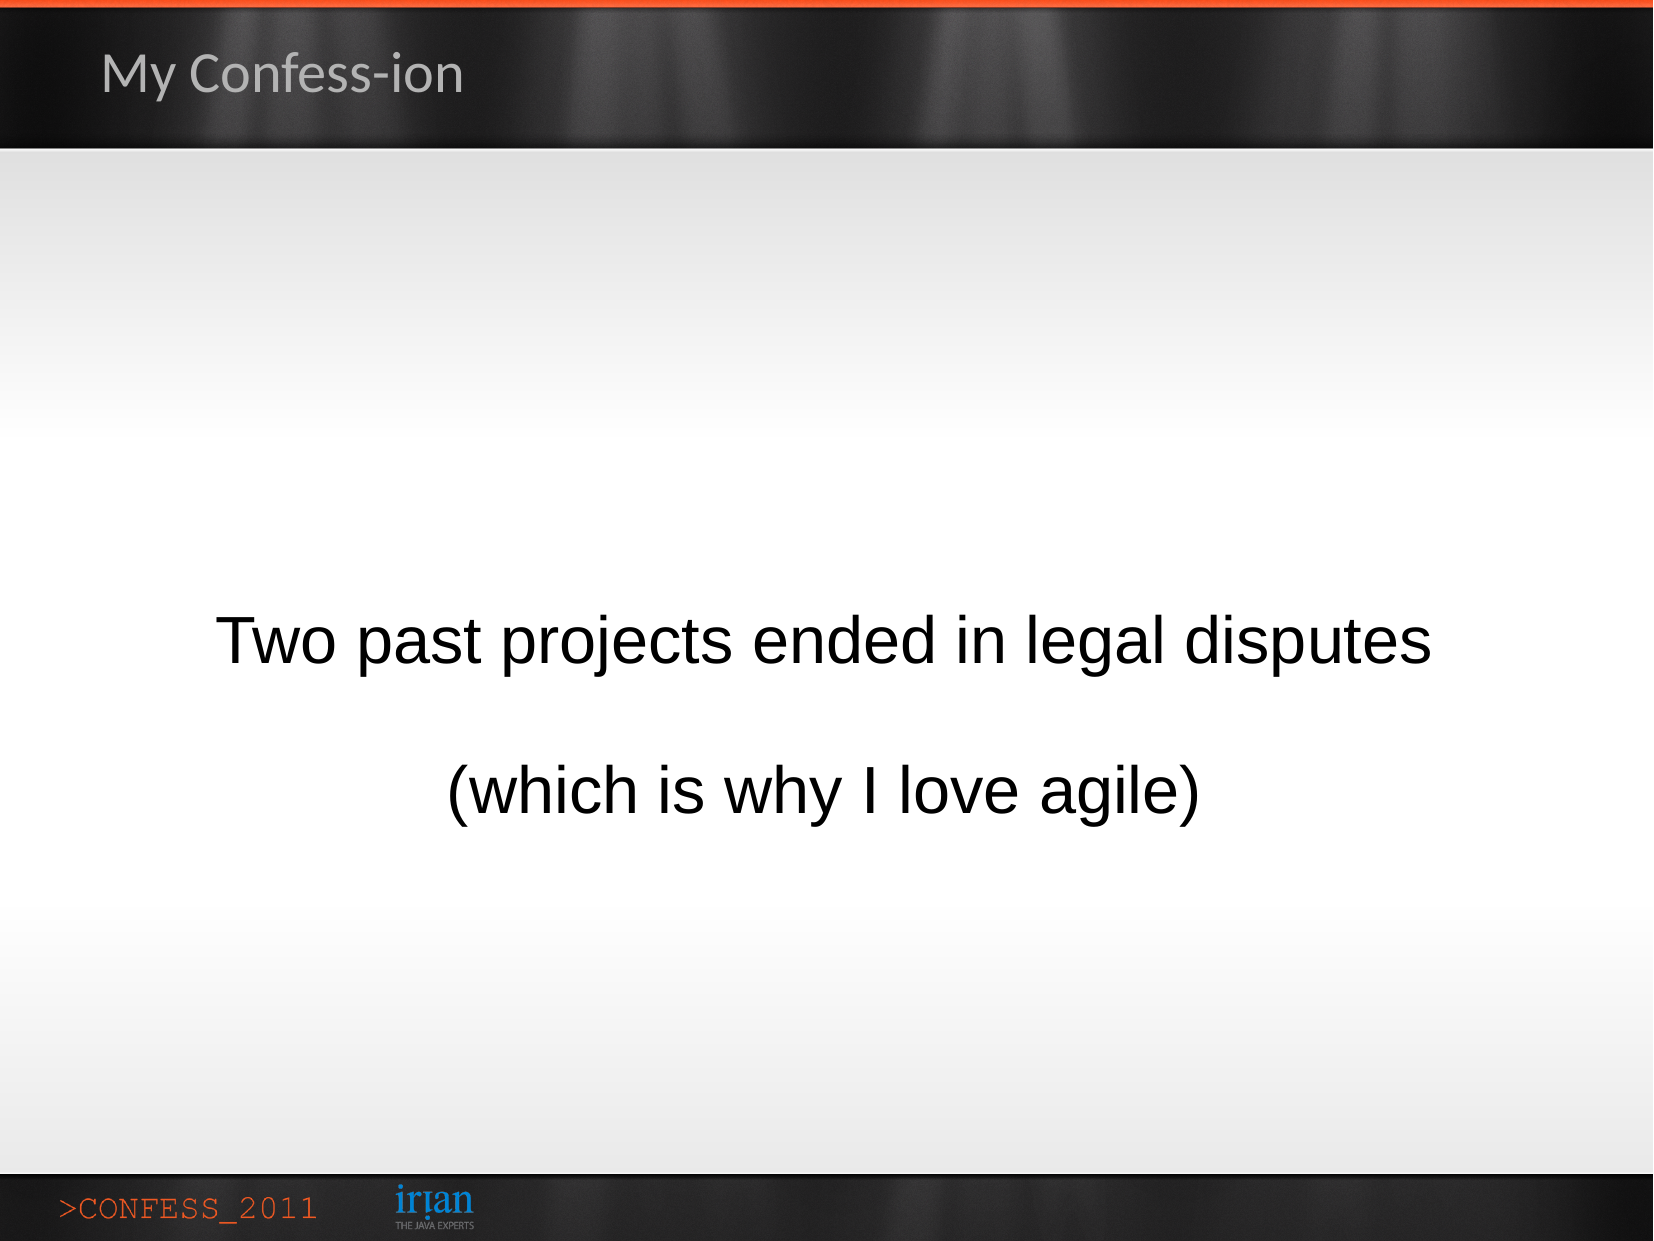

# My Confess-ion
Two past projects ended in legal disputes
(which is why I love agile)